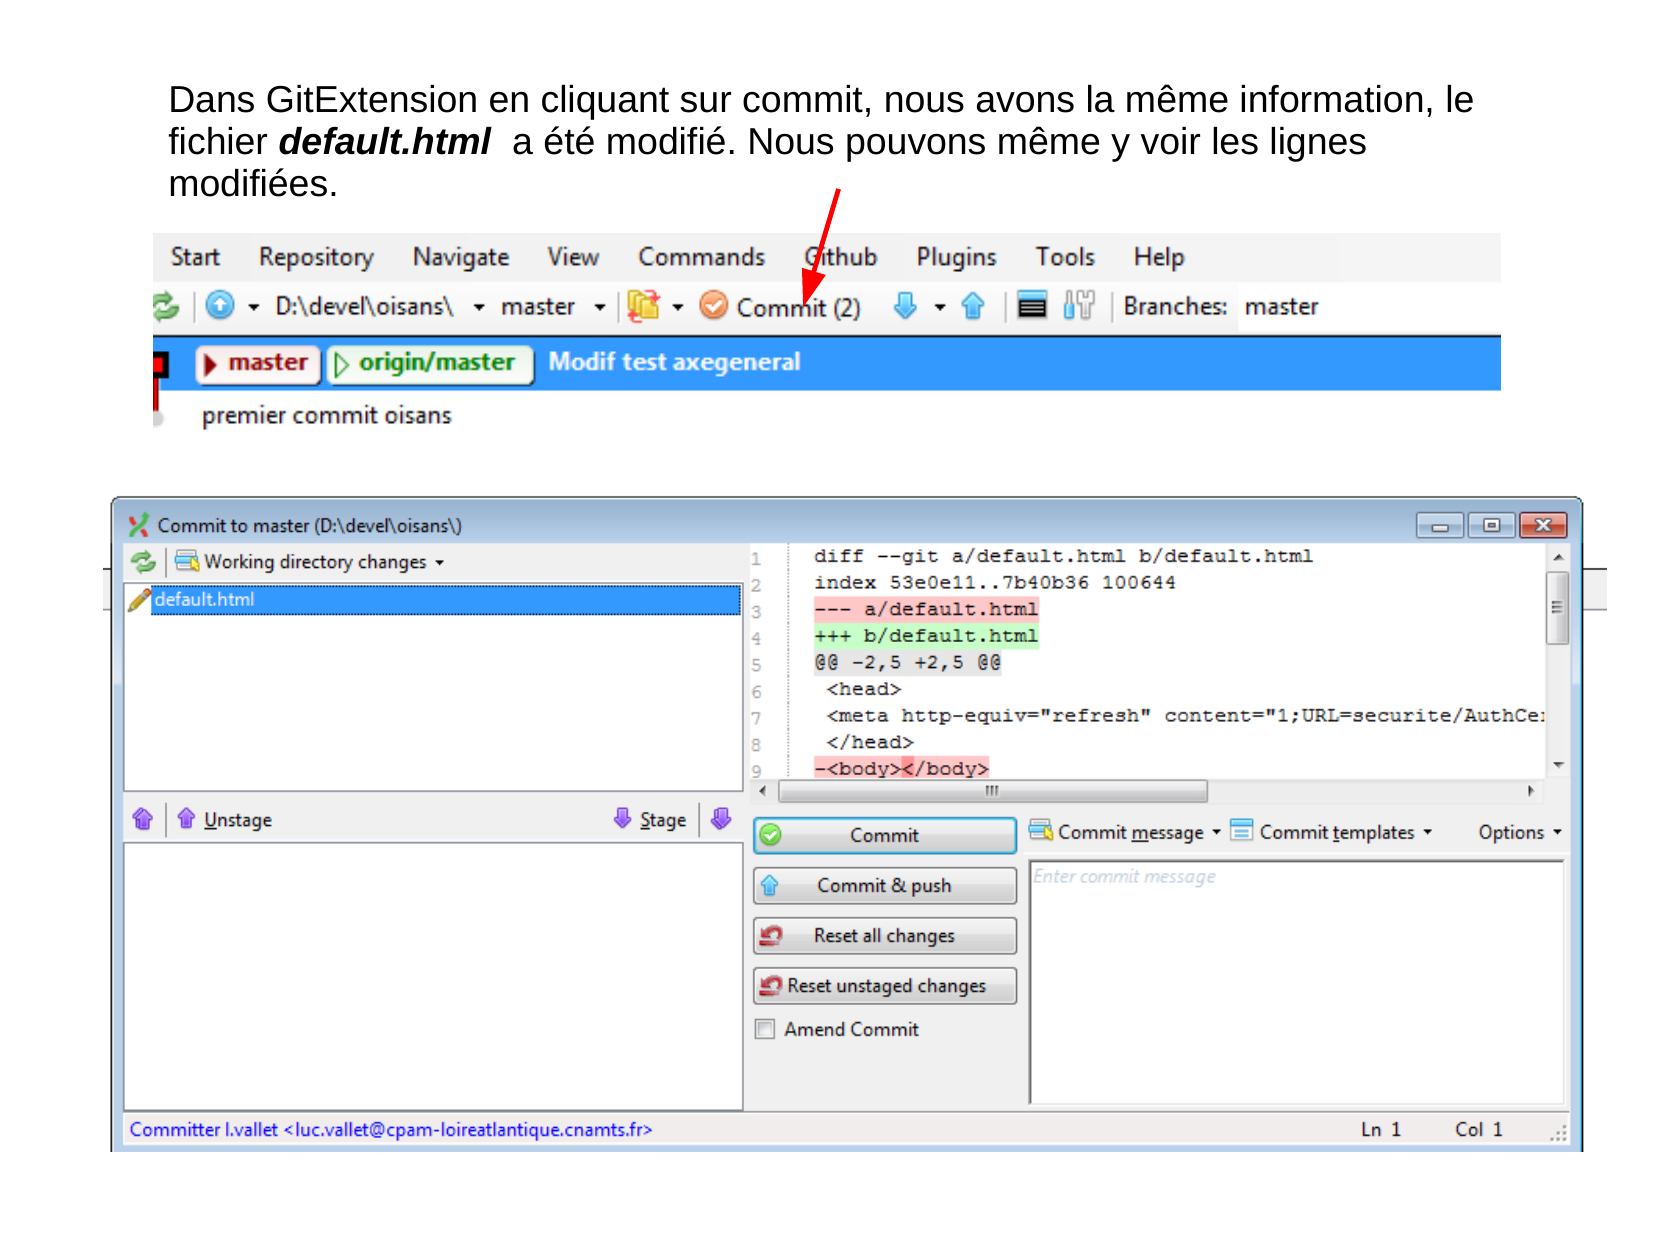

Dans GitExtension en cliquant sur commit, nous avons la même information, le fichier default.html a été modifié. Nous pouvons même y voir les lignes modifiées.